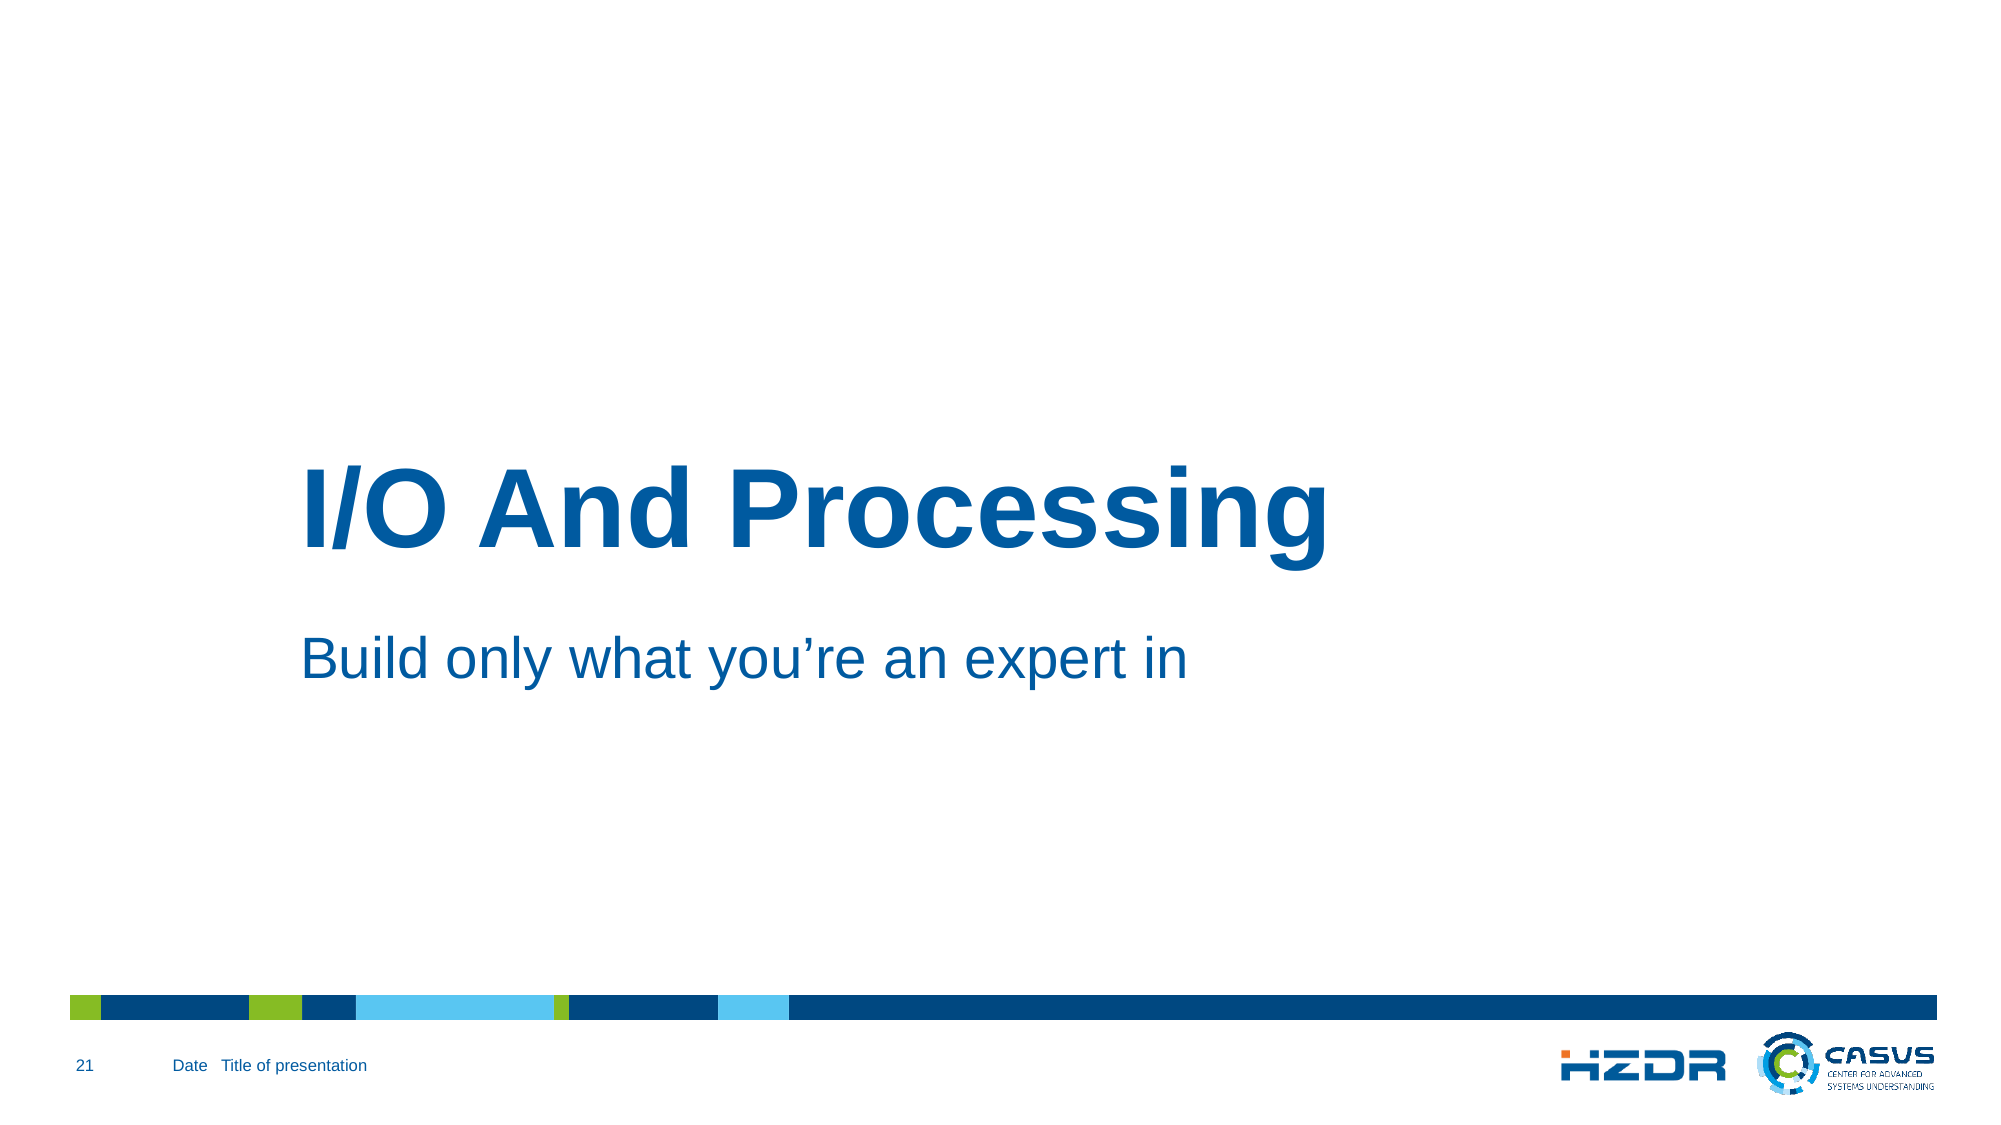

# I/O And Processing
Build only what you’re an expert in
21
Date
Title of presentation